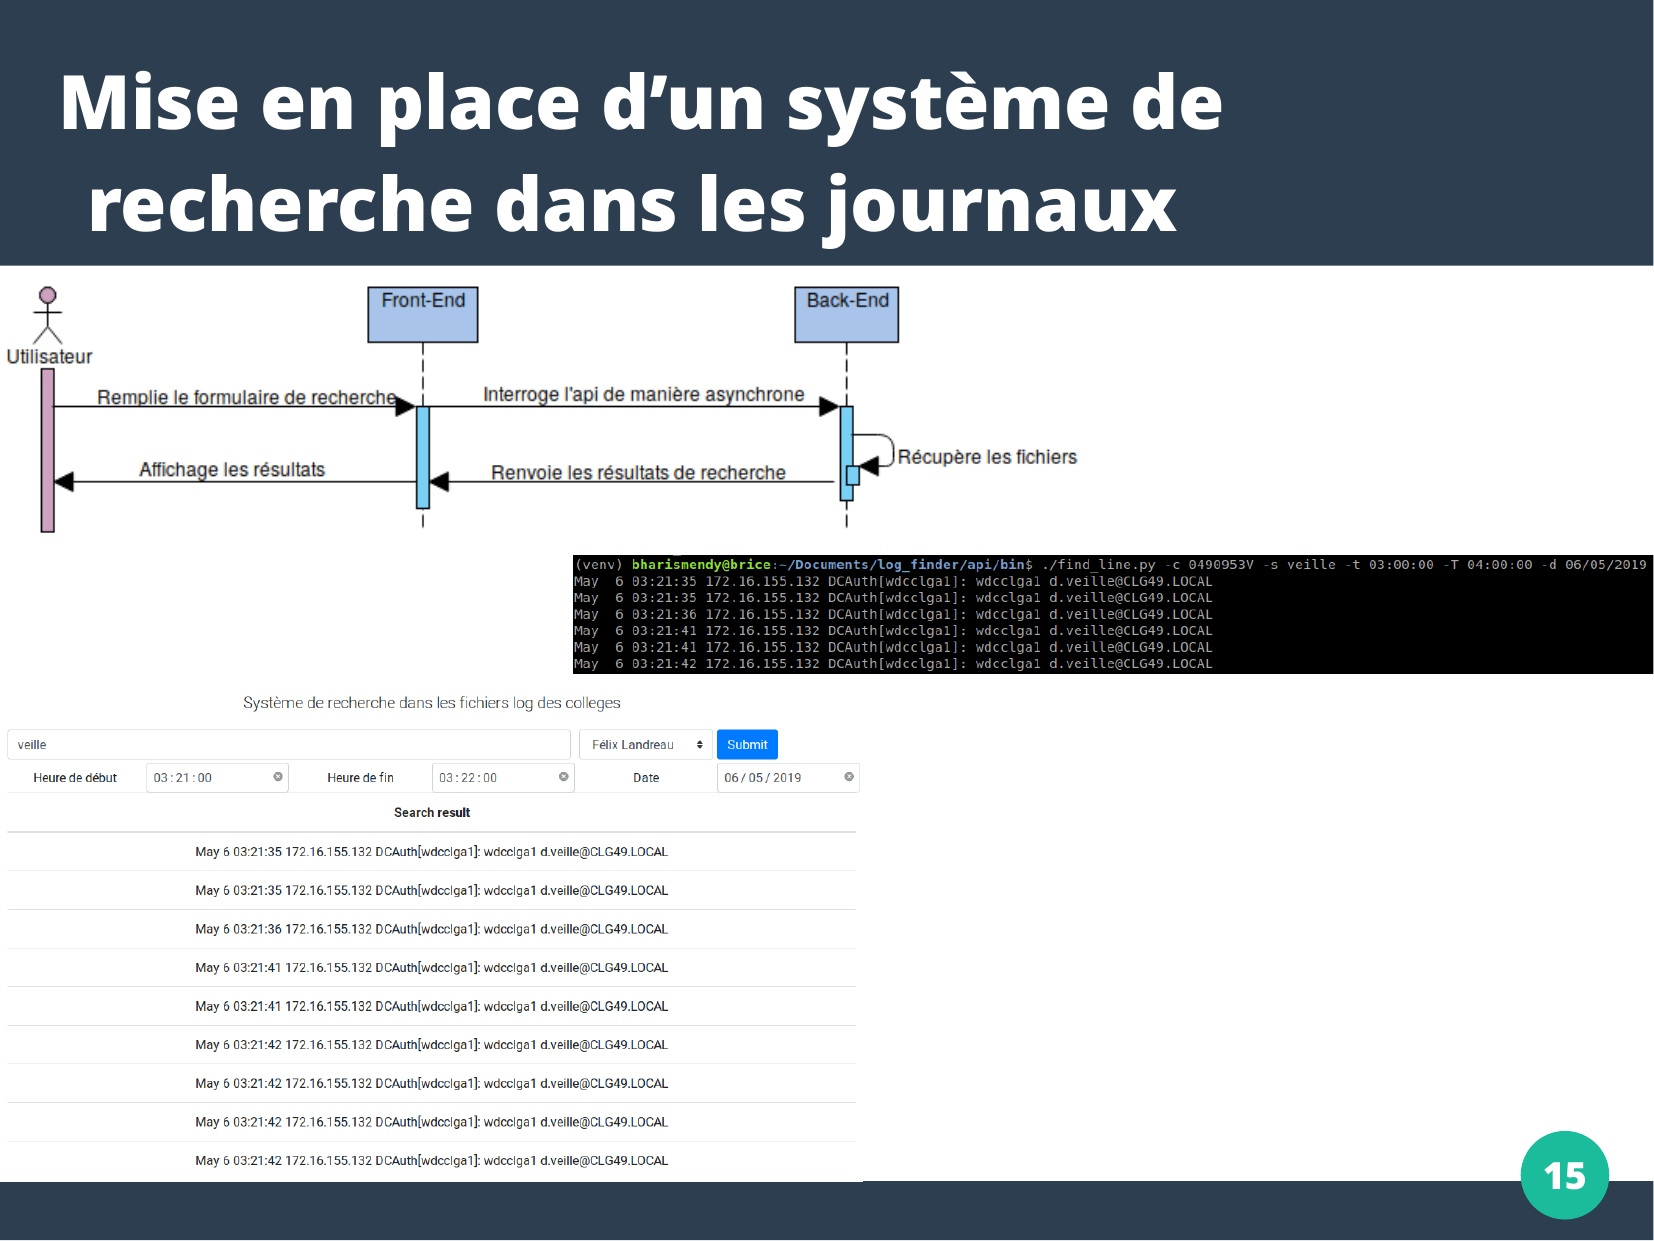

# Mise en place d’un système de recherche dans les journaux
15